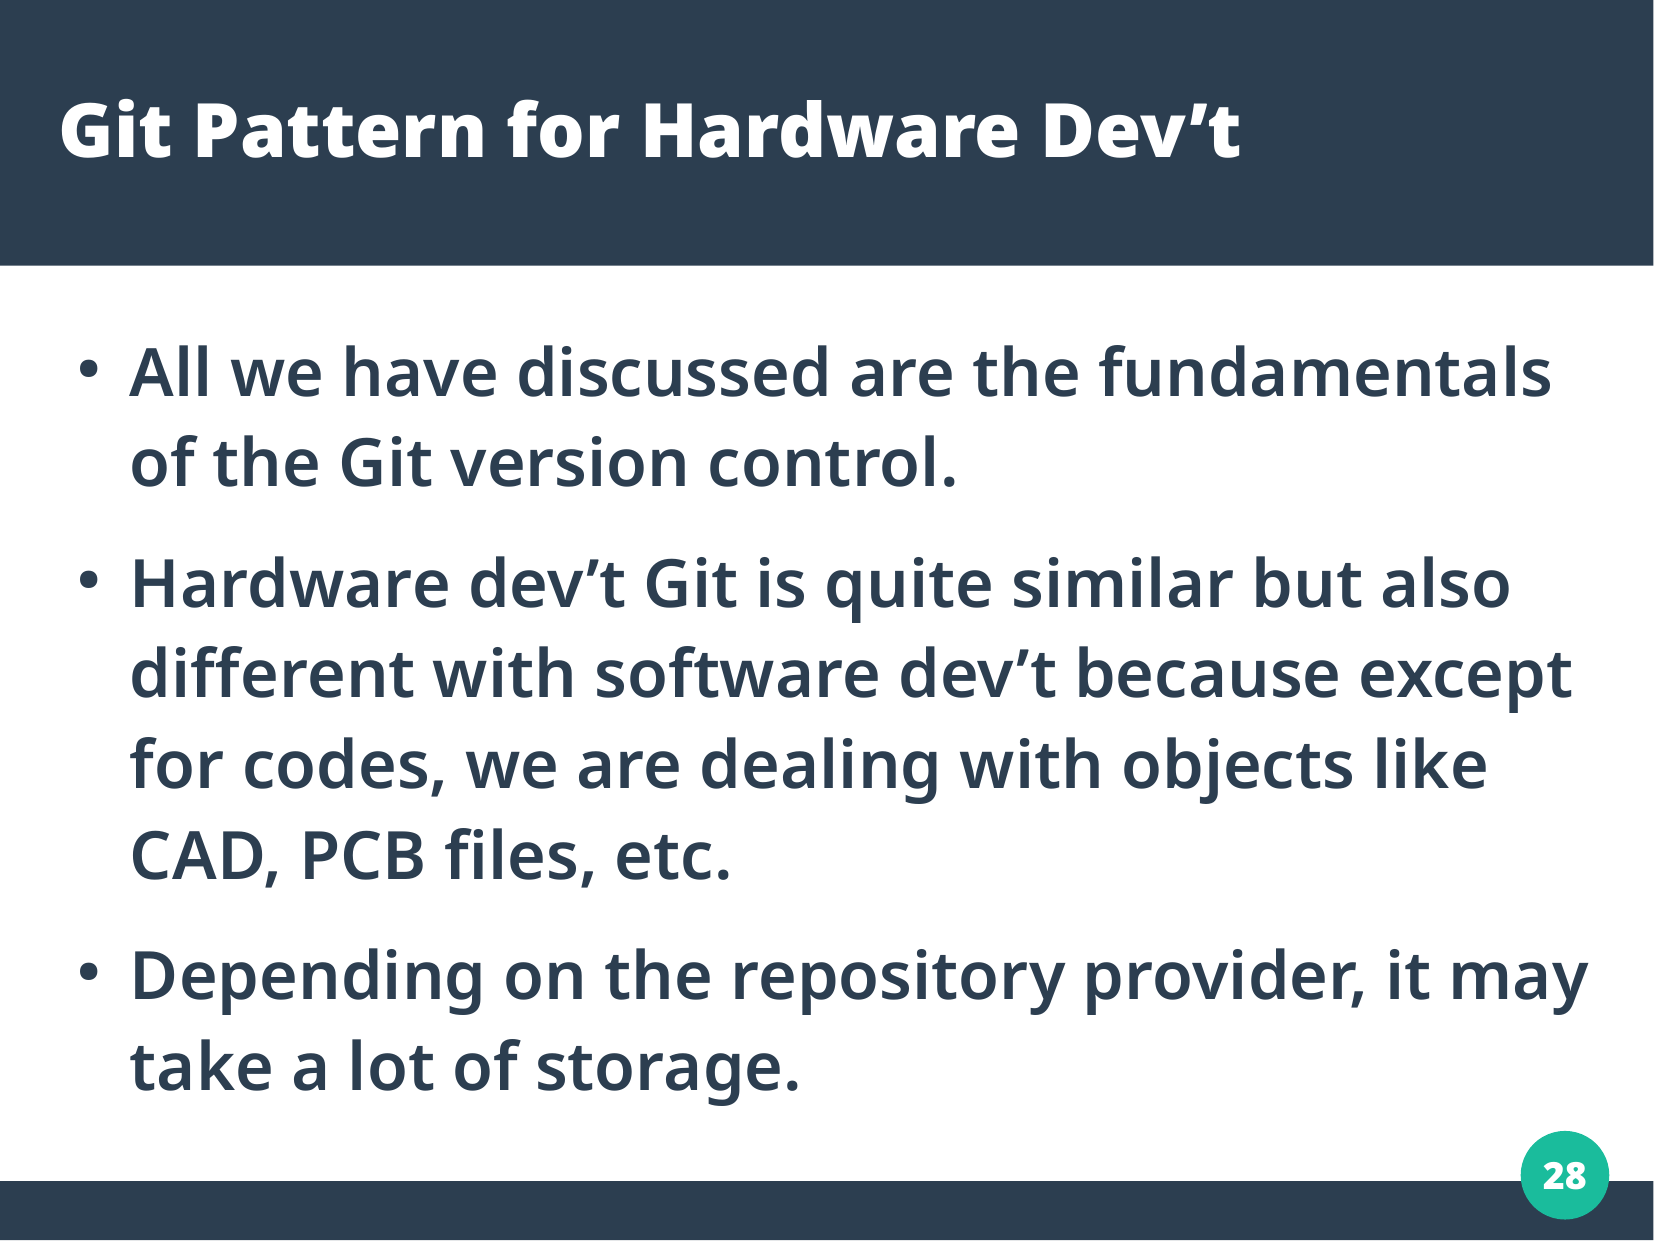

# Git Pattern for Hardware Dev’t
All we have discussed are the fundamentals of the Git version control.
Hardware dev’t Git is quite similar but also different with software dev’t because except for codes, we are dealing with objects like CAD, PCB files, etc.
Depending on the repository provider, it may take a lot of storage.
28